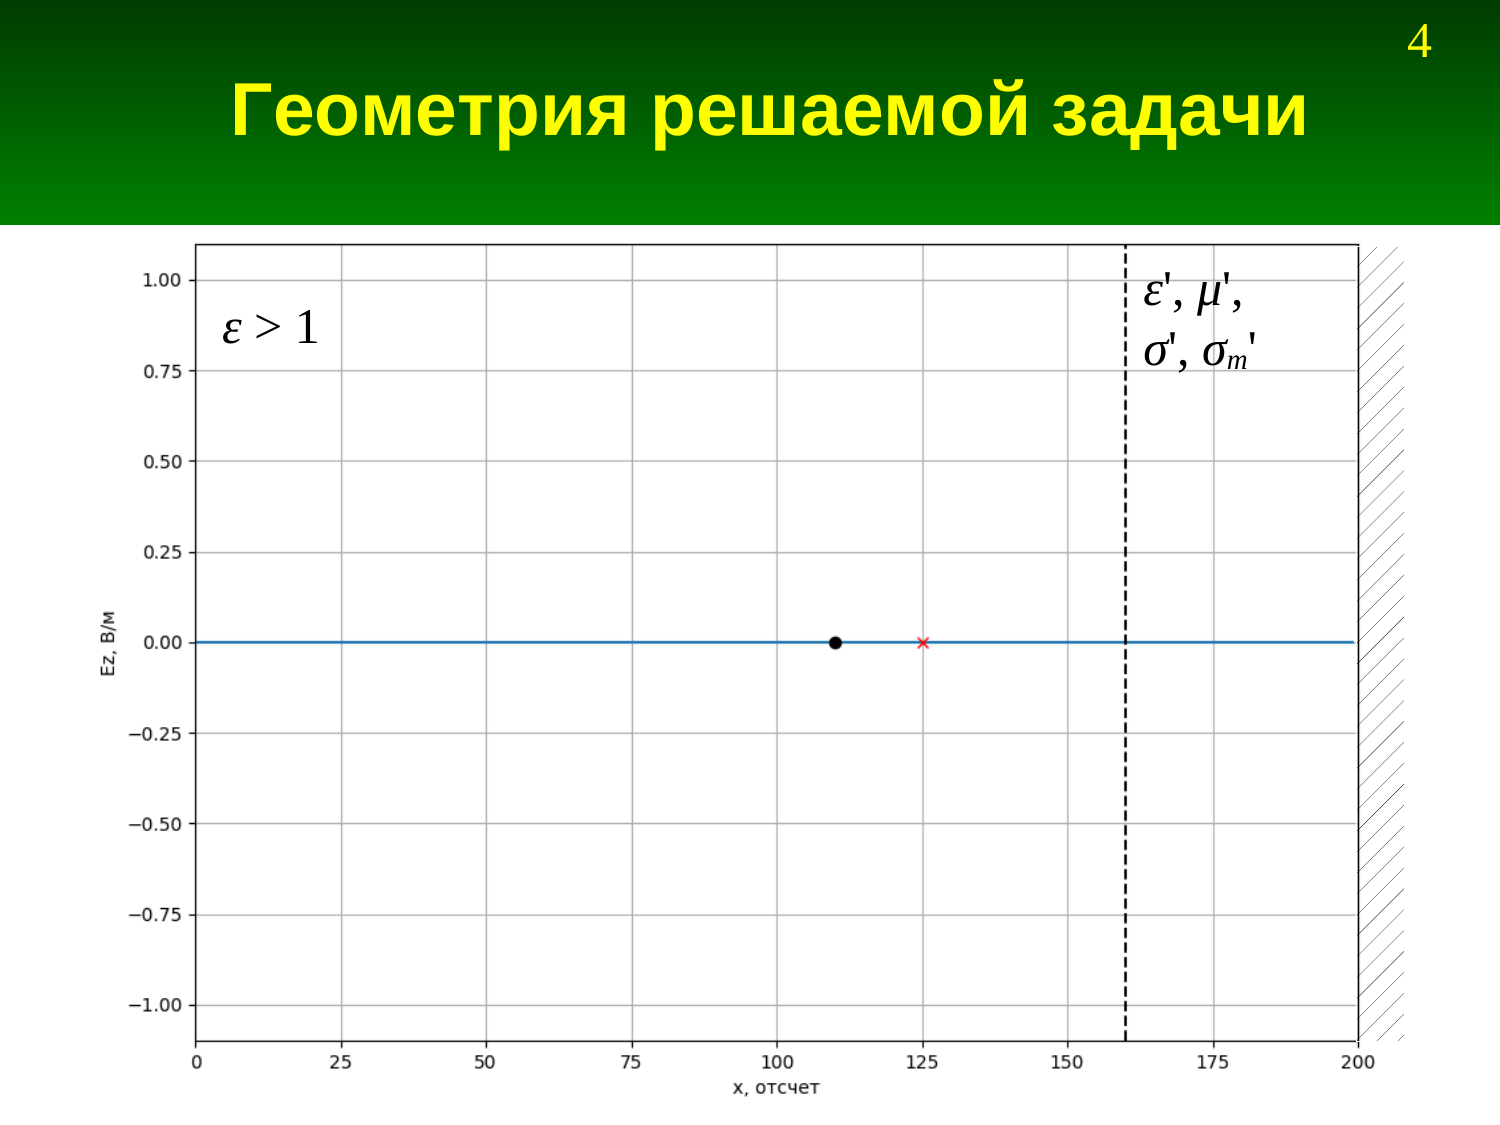

# Геометрия решаемой задачи
ε', μ',
σ', σm'
ε > 1